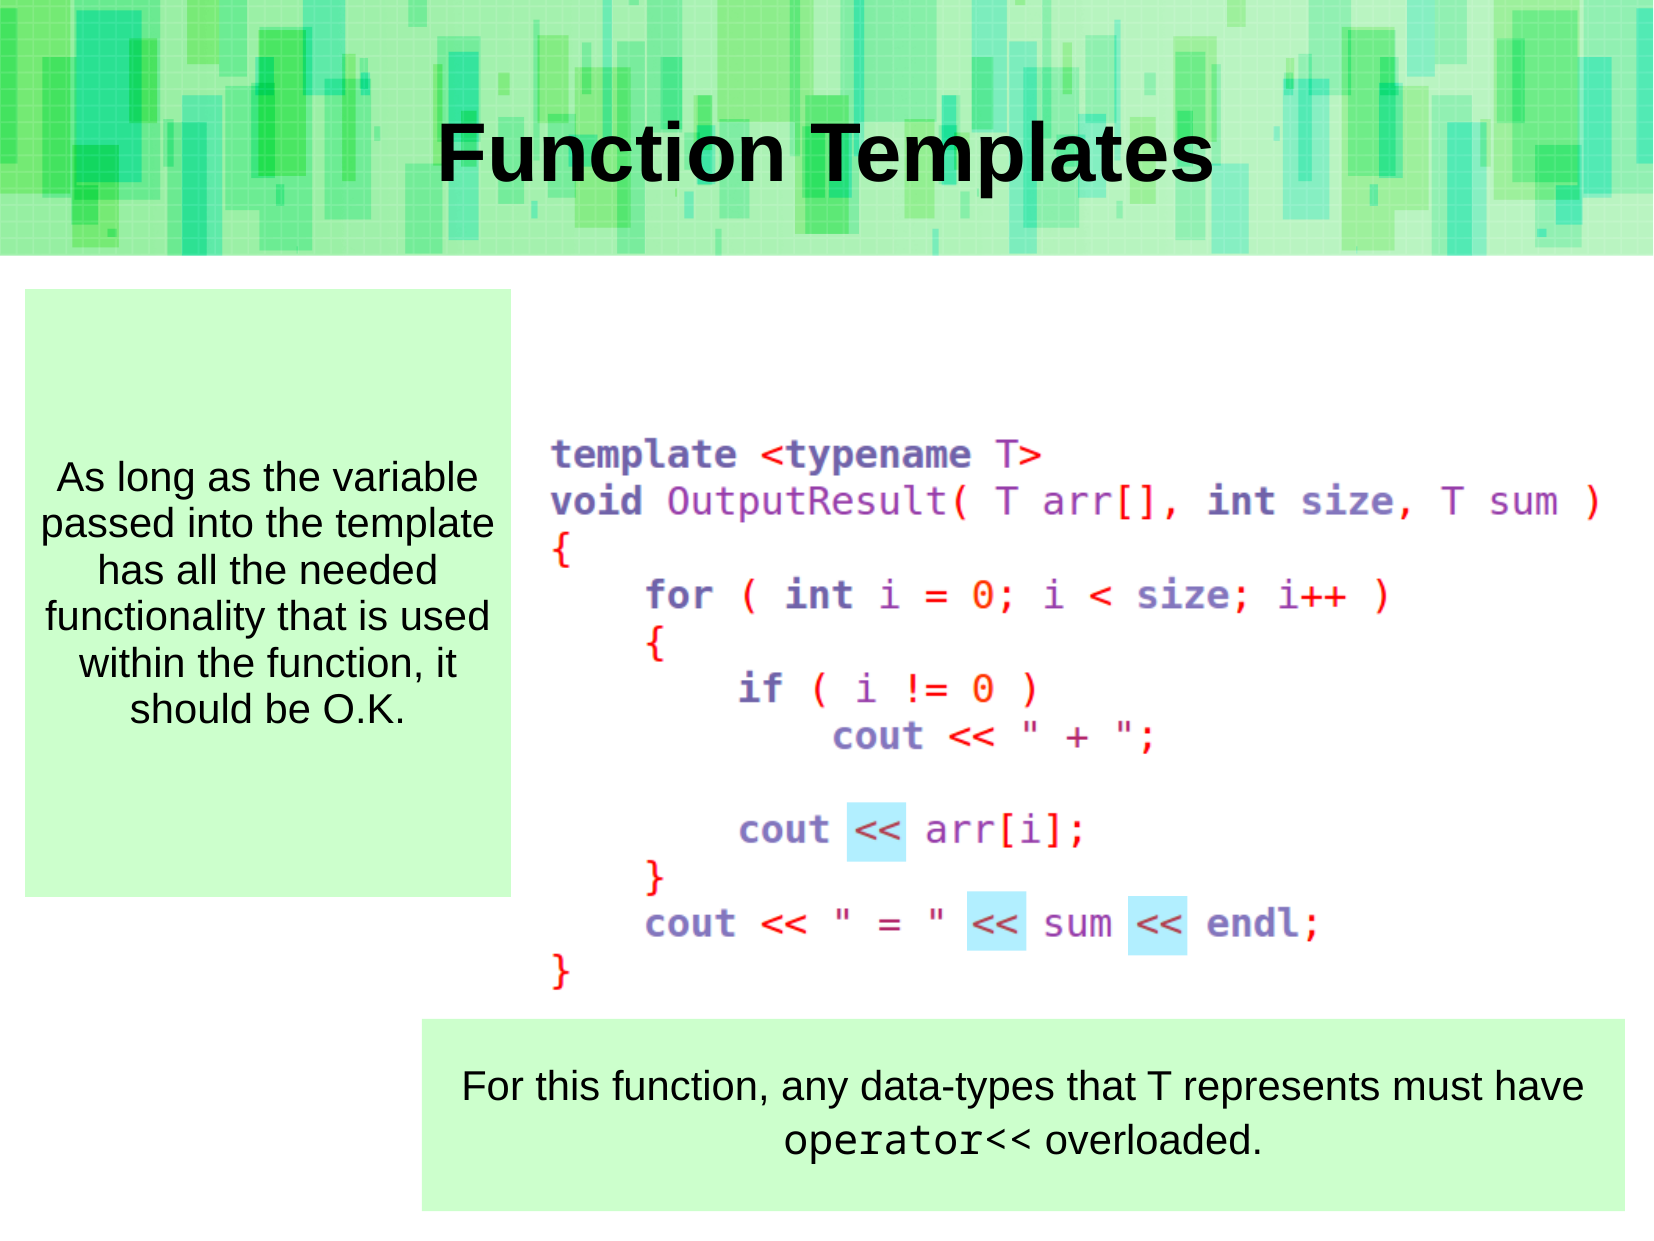

# Function Templates
As long as the variable passed into the template has all the needed functionality that is used within the function, it should be O.K.
For this function, any data-types that T represents must have operator<< overloaded.